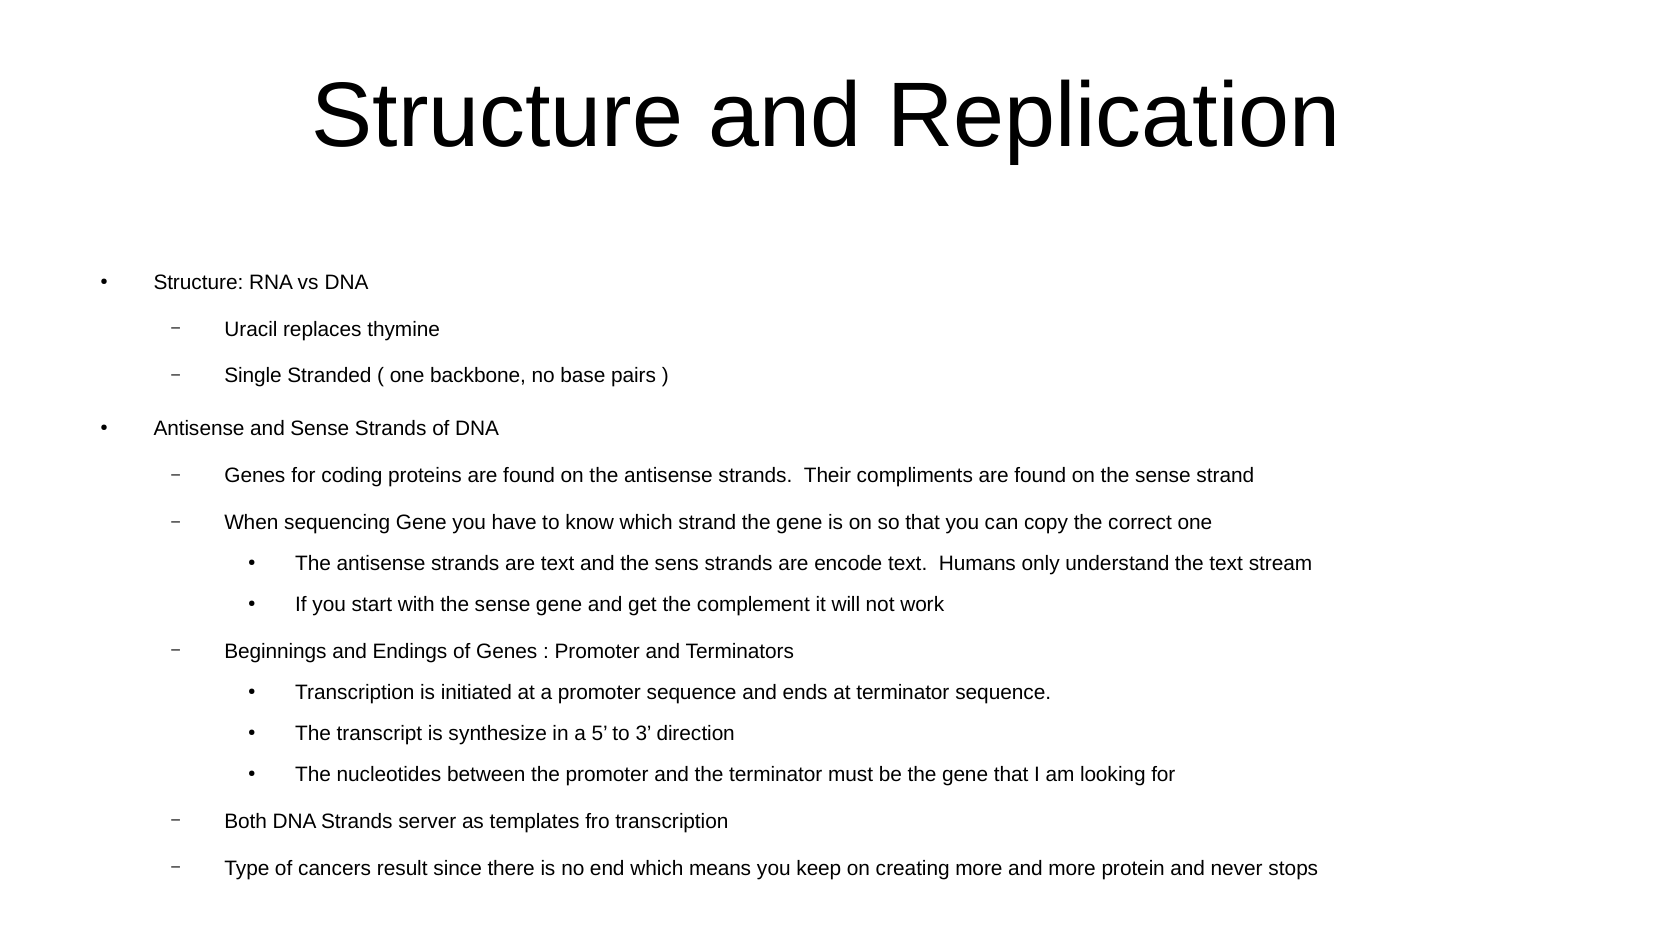

# Structure and Replication
Structure: RNA vs DNA
Uracil replaces thymine
Single Stranded ( one backbone, no base pairs )
Antisense and Sense Strands of DNA
Genes for coding proteins are found on the antisense strands. Their compliments are found on the sense strand
When sequencing Gene you have to know which strand the gene is on so that you can copy the correct one
The antisense strands are text and the sens strands are encode text. Humans only understand the text stream
If you start with the sense gene and get the complement it will not work
Beginnings and Endings of Genes : Promoter and Terminators
Transcription is initiated at a promoter sequence and ends at terminator sequence.
The transcript is synthesize in a 5’ to 3’ direction
The nucleotides between the promoter and the terminator must be the gene that I am looking for
Both DNA Strands server as templates fro transcription
Type of cancers result since there is no end which means you keep on creating more and more protein and never stops